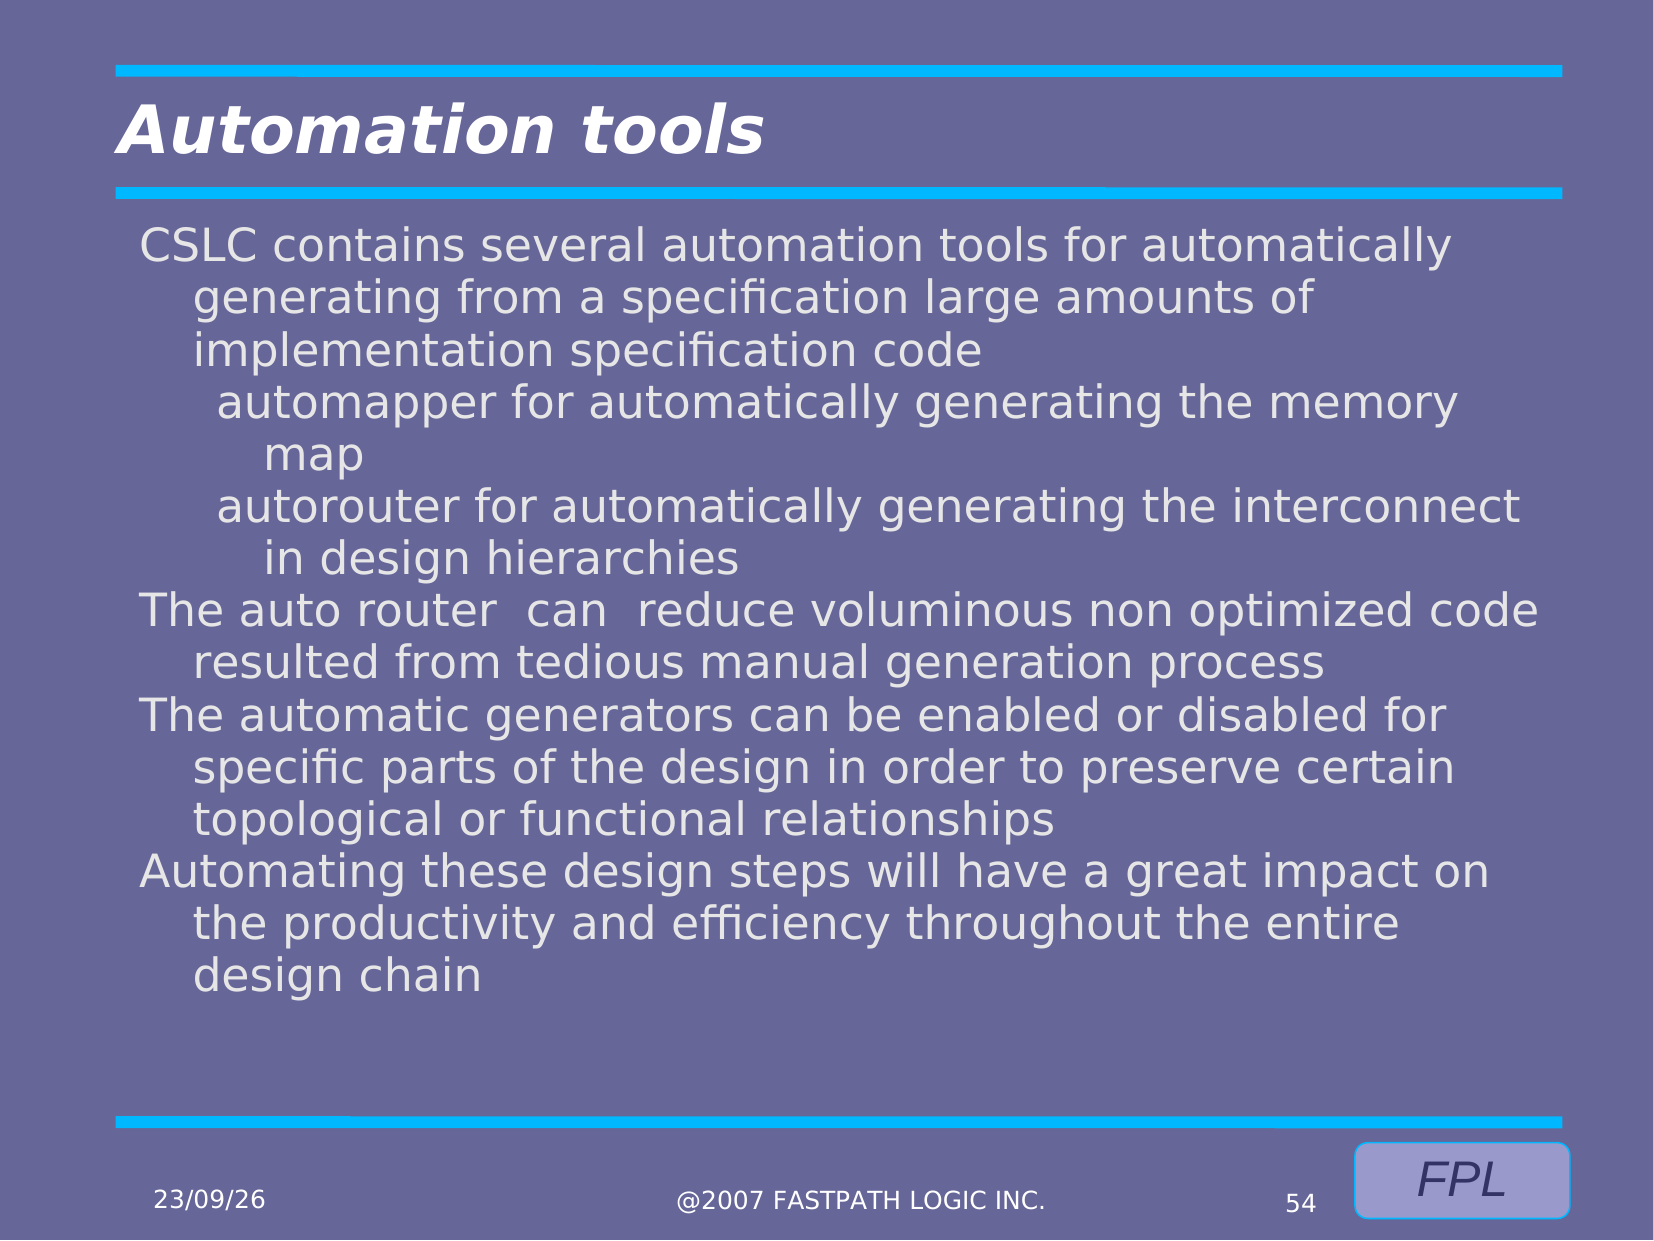

# Automation tools
CSLC contains several automation tools for automatically generating from a specification large amounts of implementation specification code
automapper for automatically generating the memory map
autorouter for automatically generating the interconnect in design hierarchies
The auto router can reduce voluminous non optimized code resulted from tedious manual generation process
The automatic generators can be enabled or disabled for specific parts of the design in order to preserve certain topological or functional relationships
Automating these design steps will have a great impact on the productivity and efficiency throughout the entire design chain
54